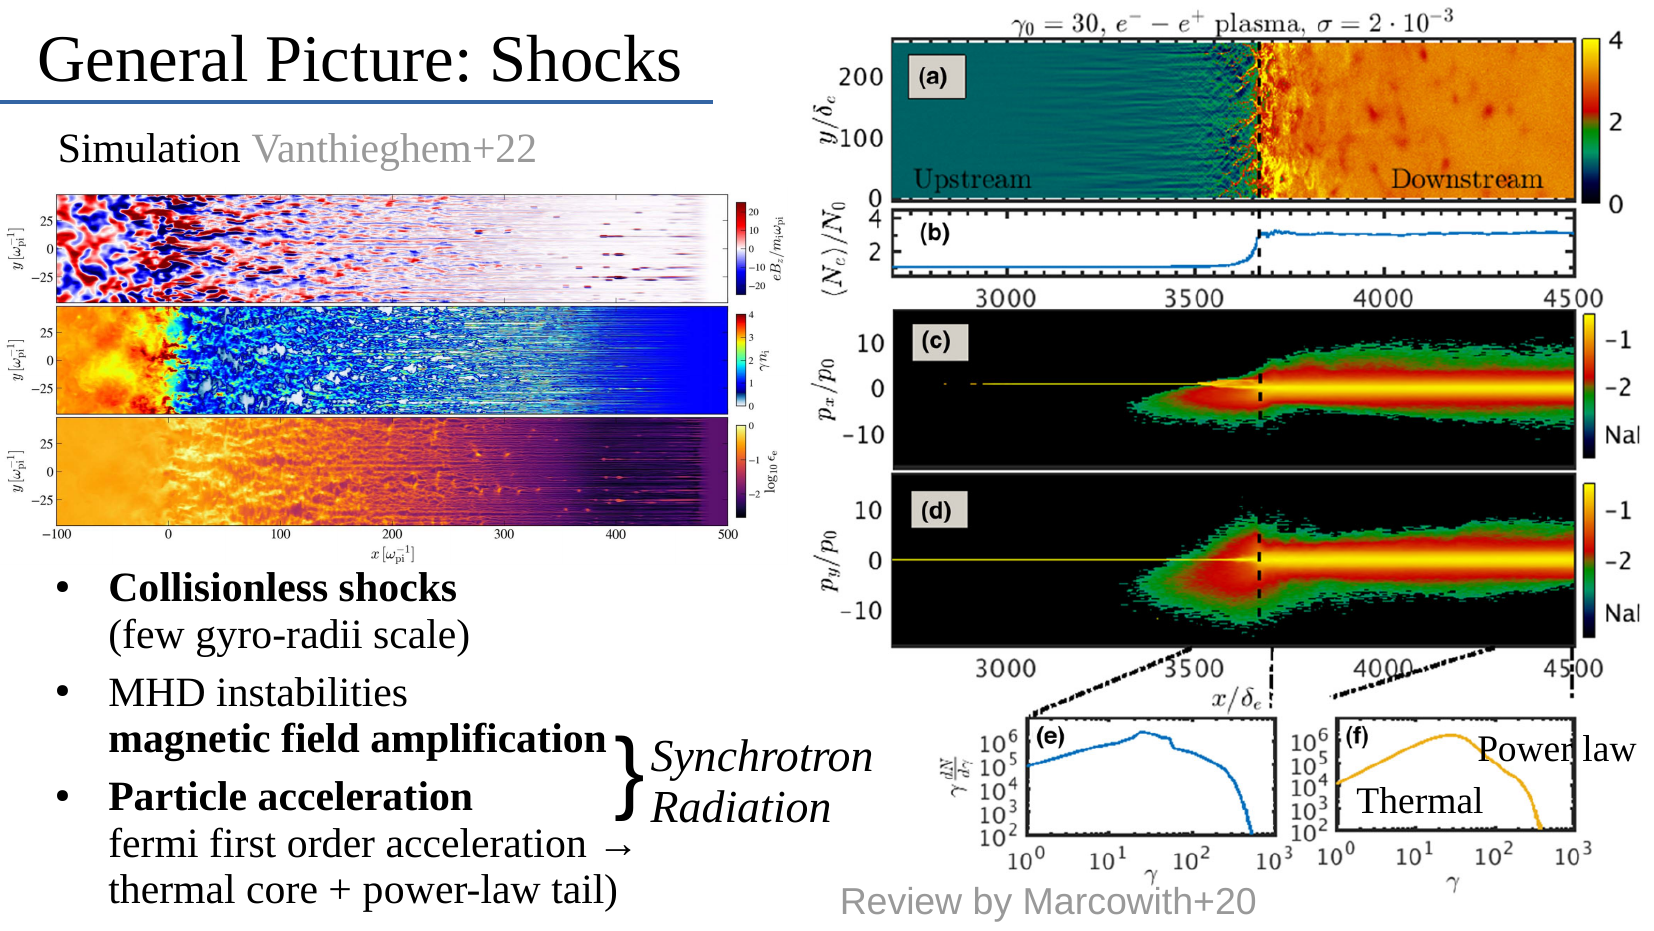

# General Picture: Shocks
Simulation Vanthieghem+22
Collisionless shocks
(few gyro-radii scale)
MHD instabilities
magnetic field amplification
Particle acceleration
fermi first order acceleration →
thermal core + power-law tail)
}
Power law
Synchrotron
Radiation
Thermal
Review by Marcowith+20